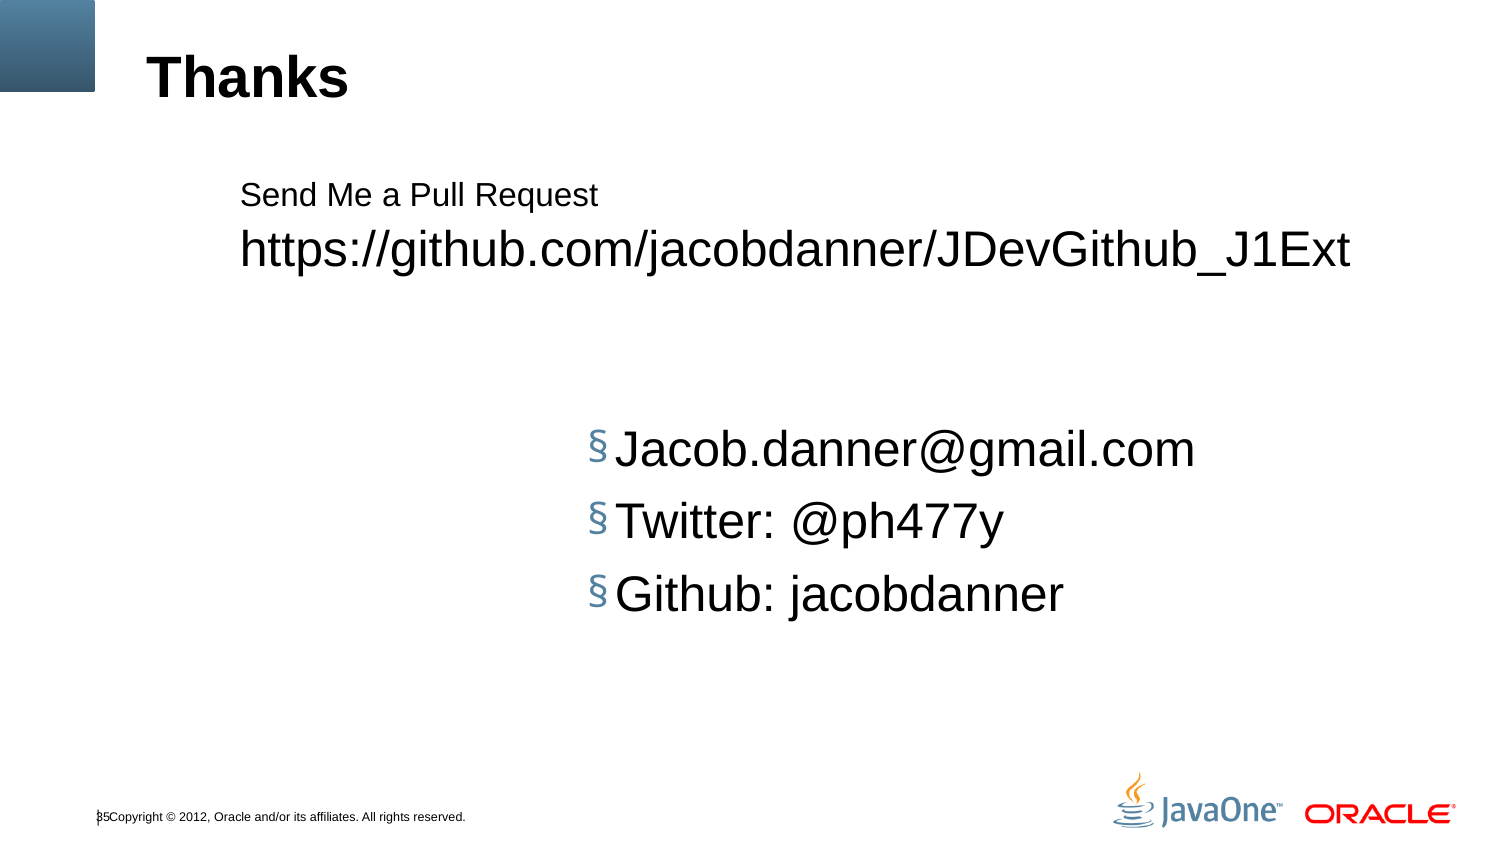

Thanks
Send Me a Pull Request https://github.com/jacobdanner/JDevGithub_J1Ext
# Jacob.danner@gmail.com
Twitter: @ph477y
Github: jacobdanner